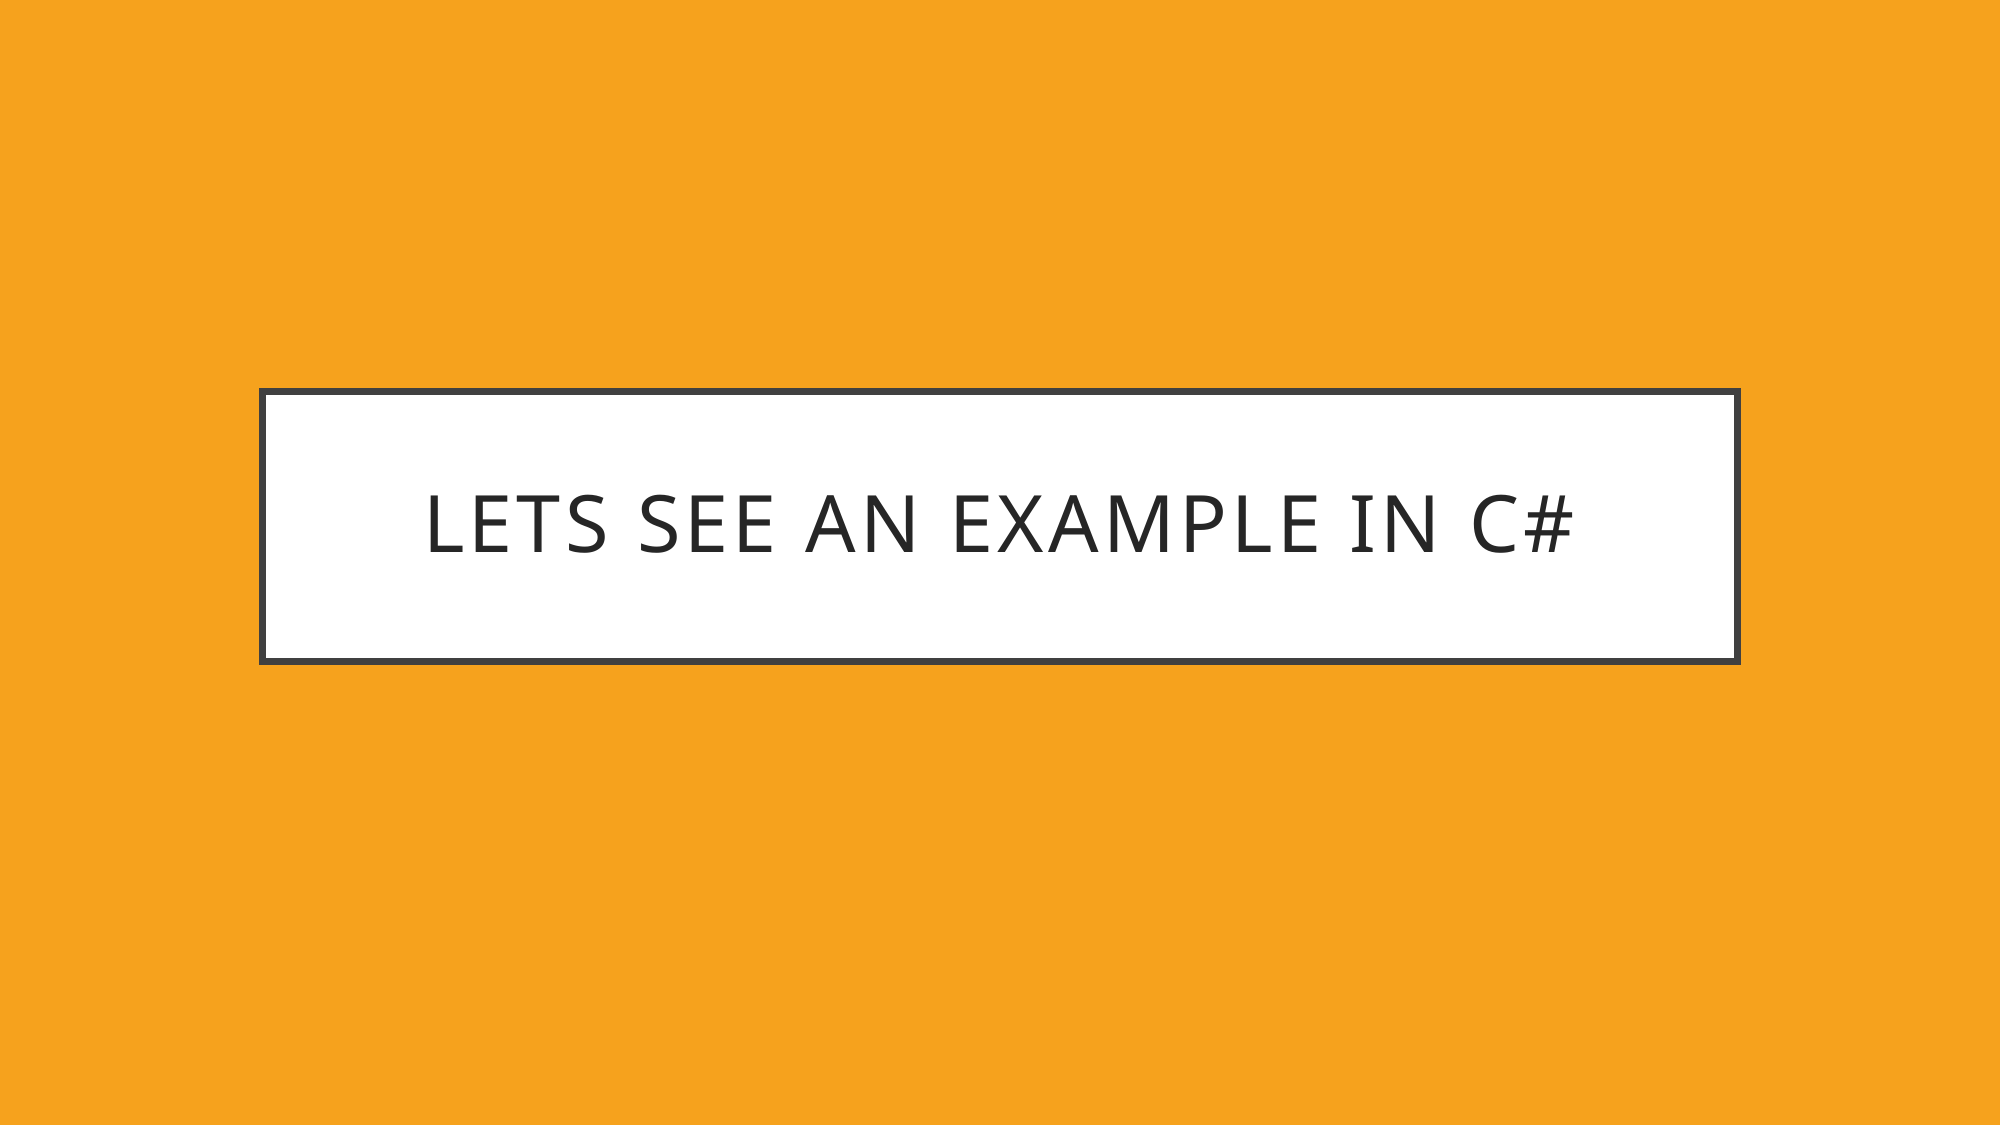

# Lets see an example in c#